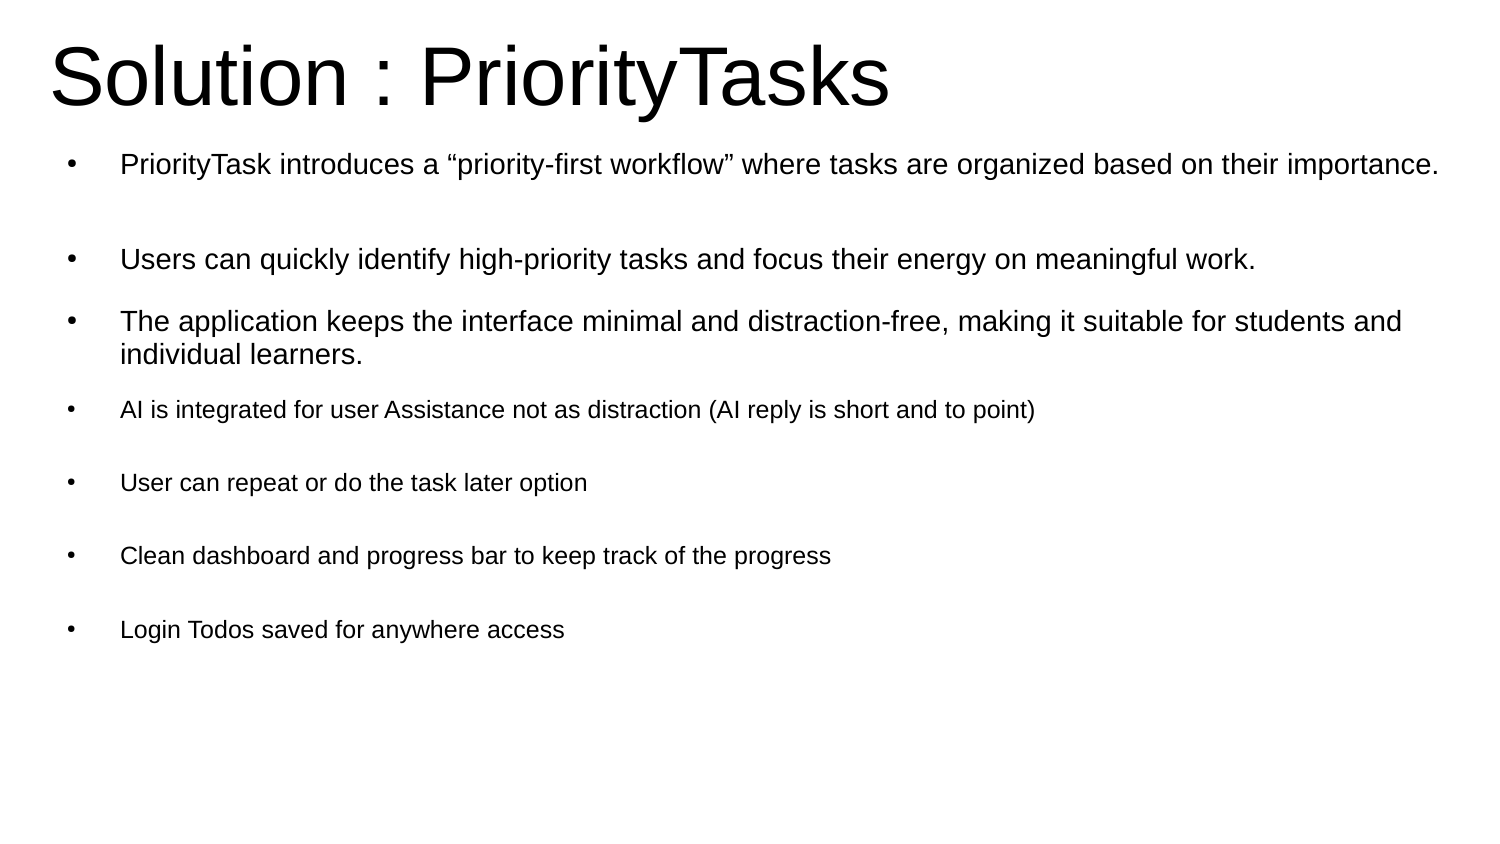

# Solution : PriorityTasks
PriorityTask introduces a “priority-first workflow” where tasks are organized based on their importance.
Users can quickly identify high-priority tasks and focus their energy on meaningful work.
The application keeps the interface minimal and distraction-free, making it suitable for students and individual learners.
AI is integrated for user Assistance not as distraction (AI reply is short and to point)
User can repeat or do the task later option
Clean dashboard and progress bar to keep track of the progress
Login Todos saved for anywhere access